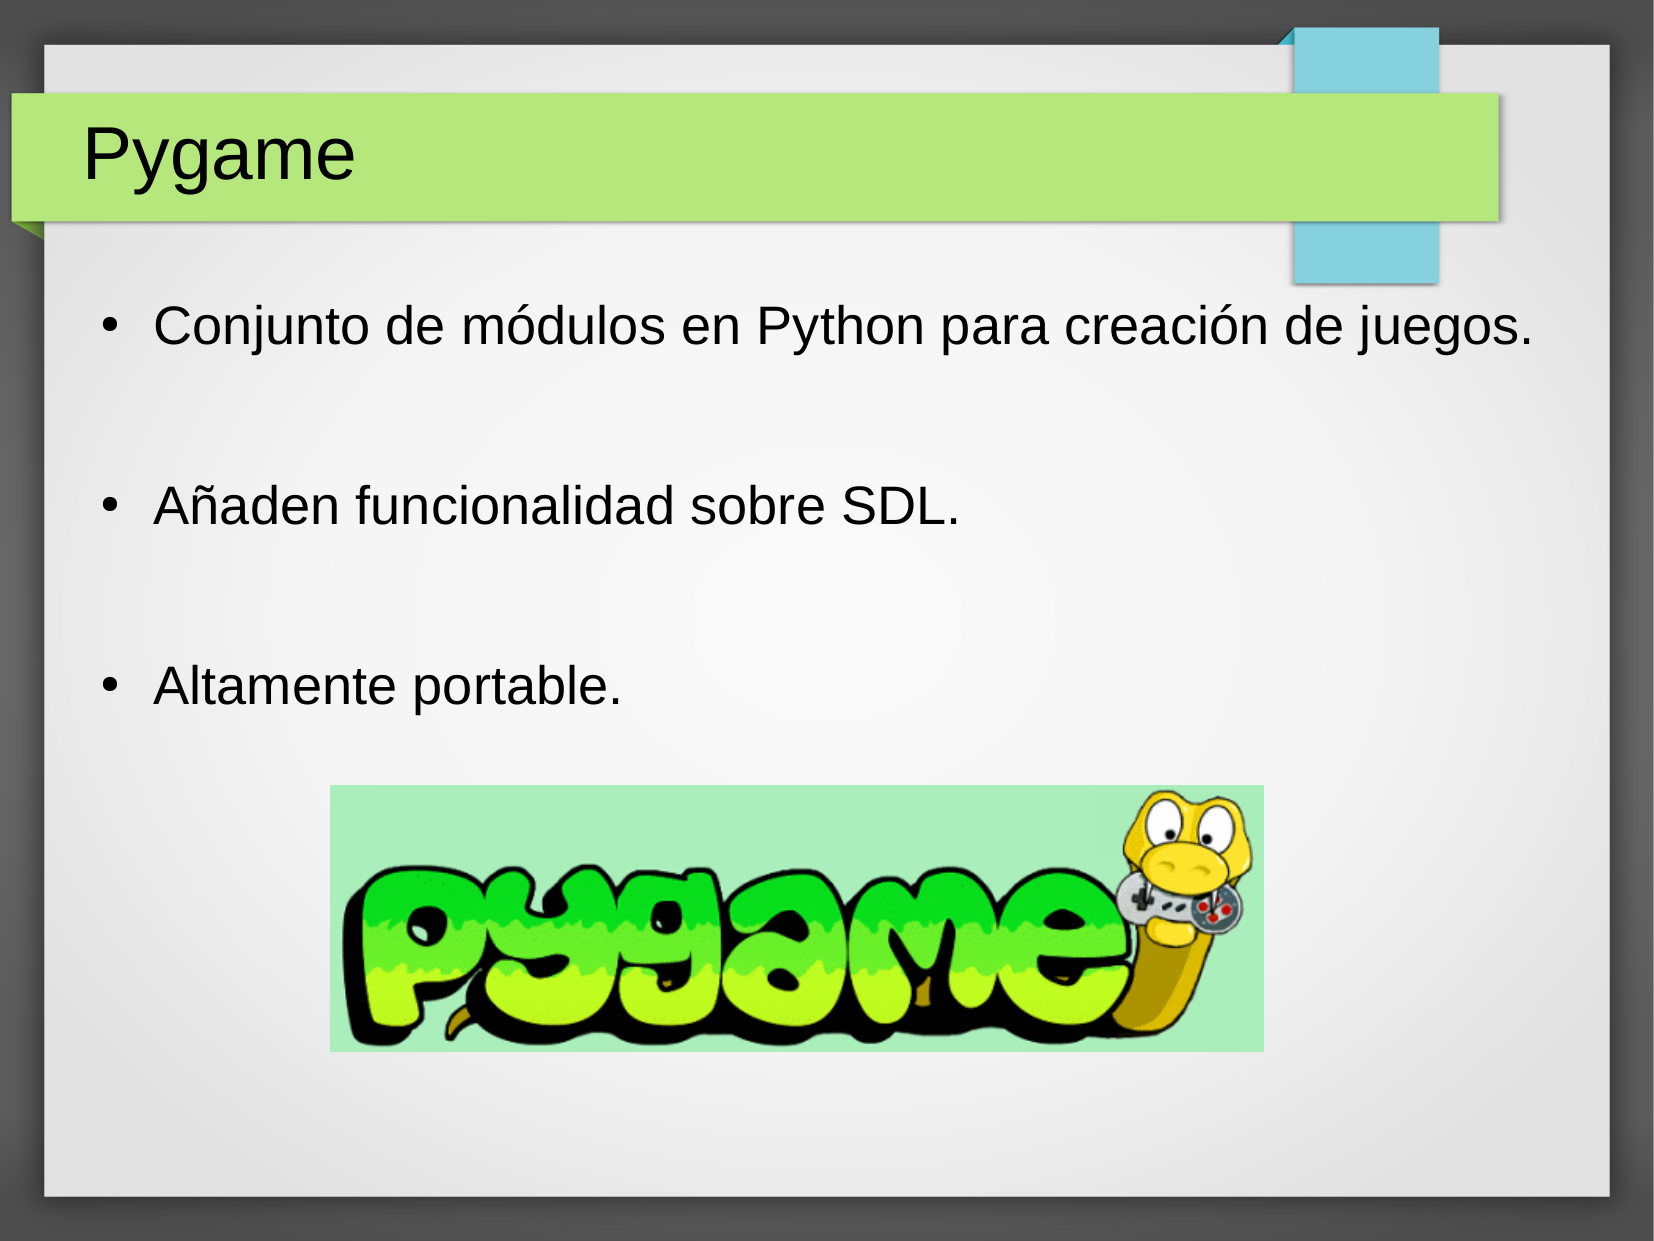

# Pygame
Conjunto de módulos en Python para creación de juegos.
Añaden funcionalidad sobre SDL.
Altamente portable.